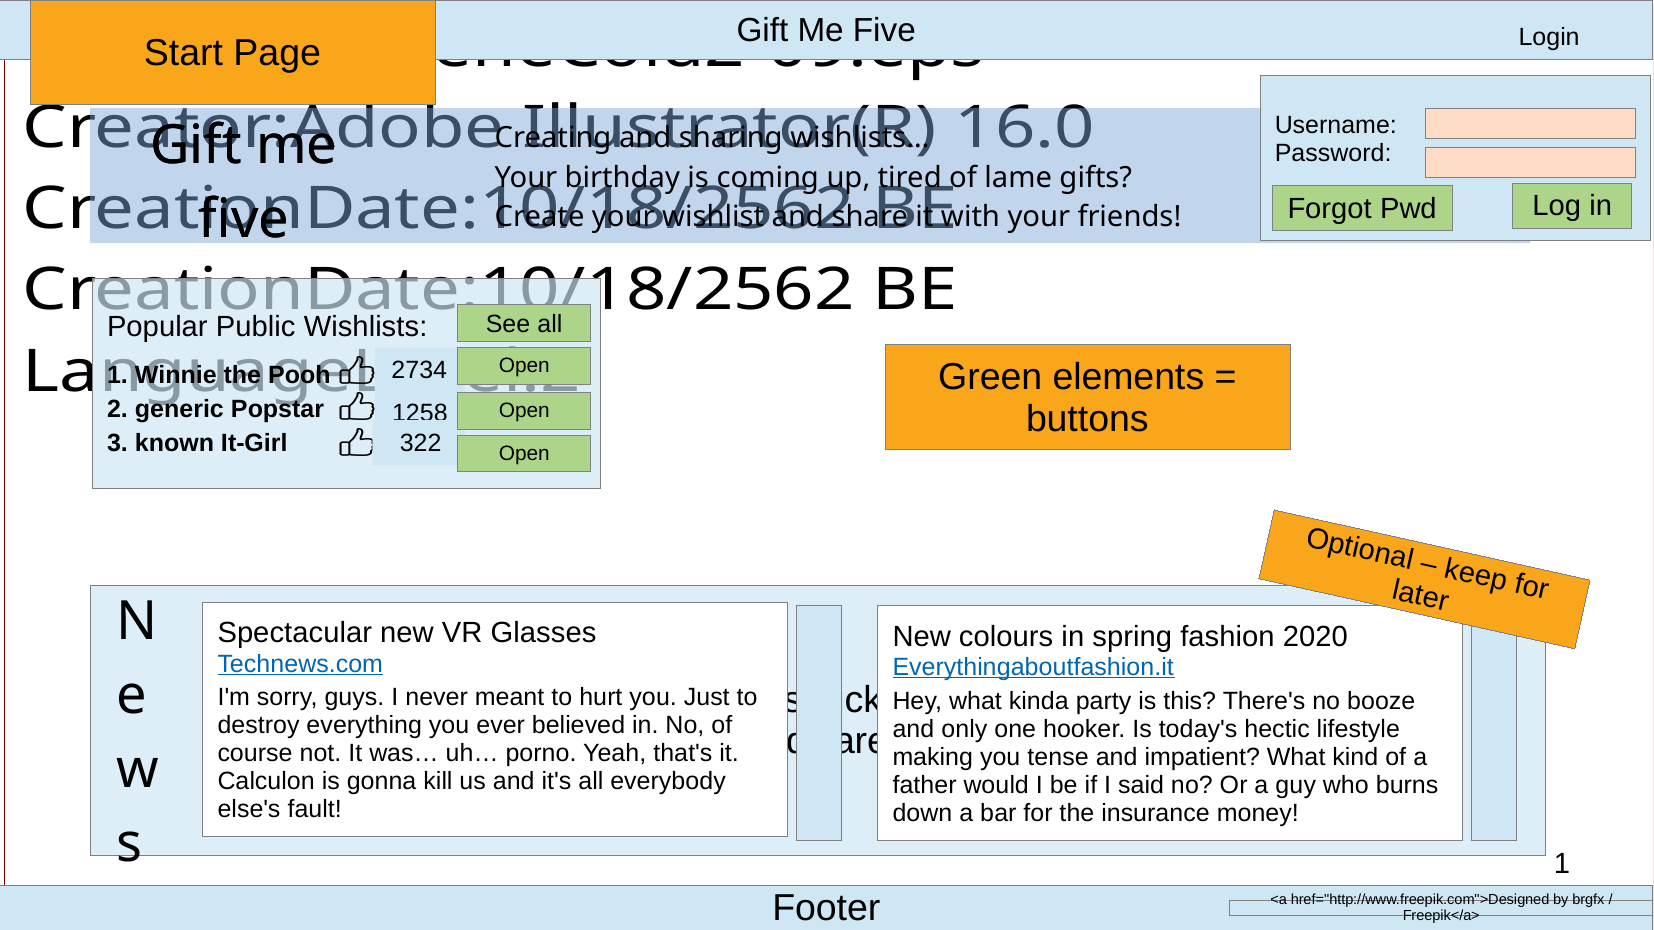

Gift Me Five
Start Page
Login
Username:
Password:
Creating and sharing wishlists…
Your birthday is coming up, tired of lame gifts?
Create your wishlist and share it with your friends!
Gift me five
Gift me five
Log in
Forgot Pwd
Popular Public Wishlists:
1. Winnie the Pooh
2. generic Popstar
3. known It-Girl
See all
Green elements = buttons
Open
2734
1258
Open
 322
Open
Optional – keep for later
News-Ticker:
Games / Hardware / anything
Spectacular new VR Glasses
Technews.com
I'm sorry, guys. I never meant to hurt you. Just to destroy everything you ever believed in. No, of course not. It was… uh… porno. Yeah, that's it. Calculon is gonna kill us and it's all everybody else's fault!
New colours in spring fashion 2020
Everythingaboutfashion.it
Hey, what kinda party is this? There's no booze and only one hooker. Is today's hectic lifestyle making you tense and impatient? What kind of a father would I be if I said no? Or a guy who burns down a bar for the insurance money!
News
1
Footer
<a href="http://www.freepik.com">Designed by brgfx / Freepik</a>